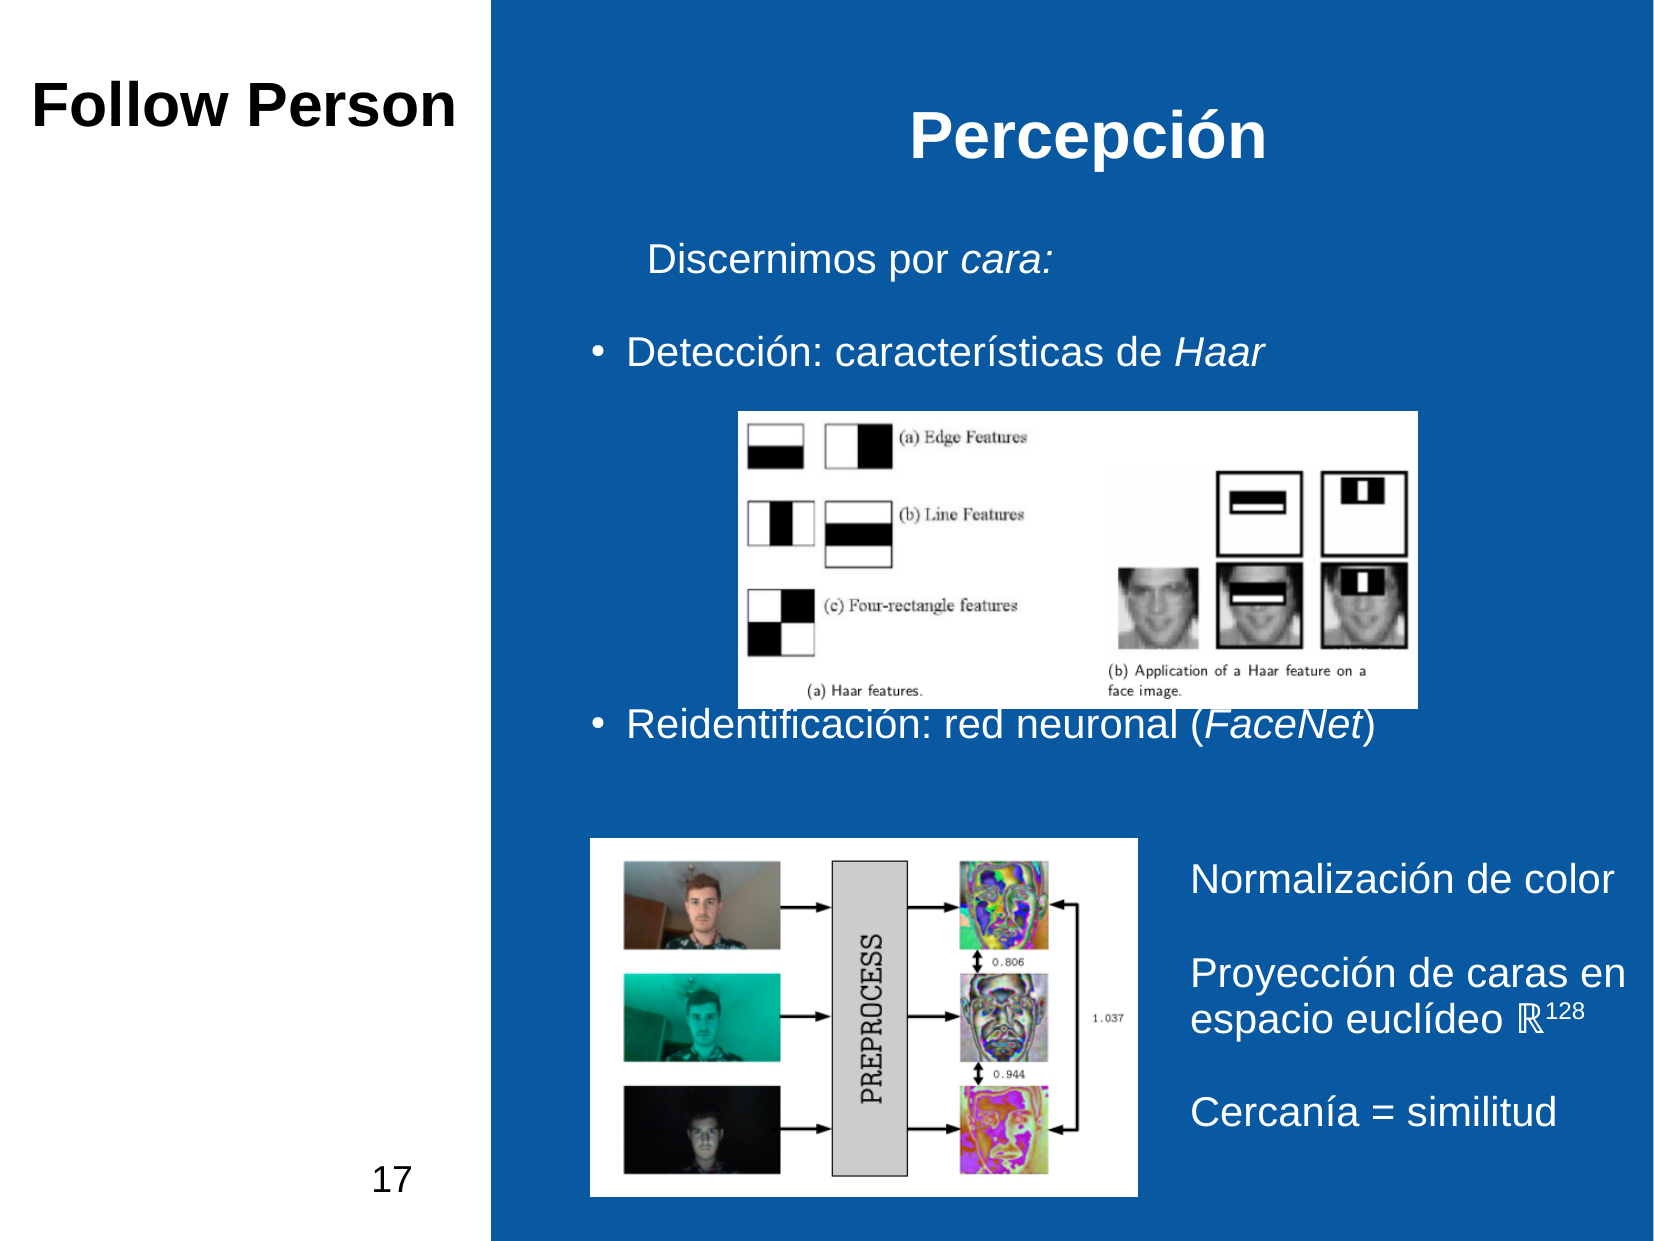

Follow Person
# Percepción
Discernimos por cara:
Detección: características de Haar
Reidentificación: red neuronal (FaceNet)
Normalización de color
Proyección de caras en espacio euclídeo ℝ128
Cercanía = similitud